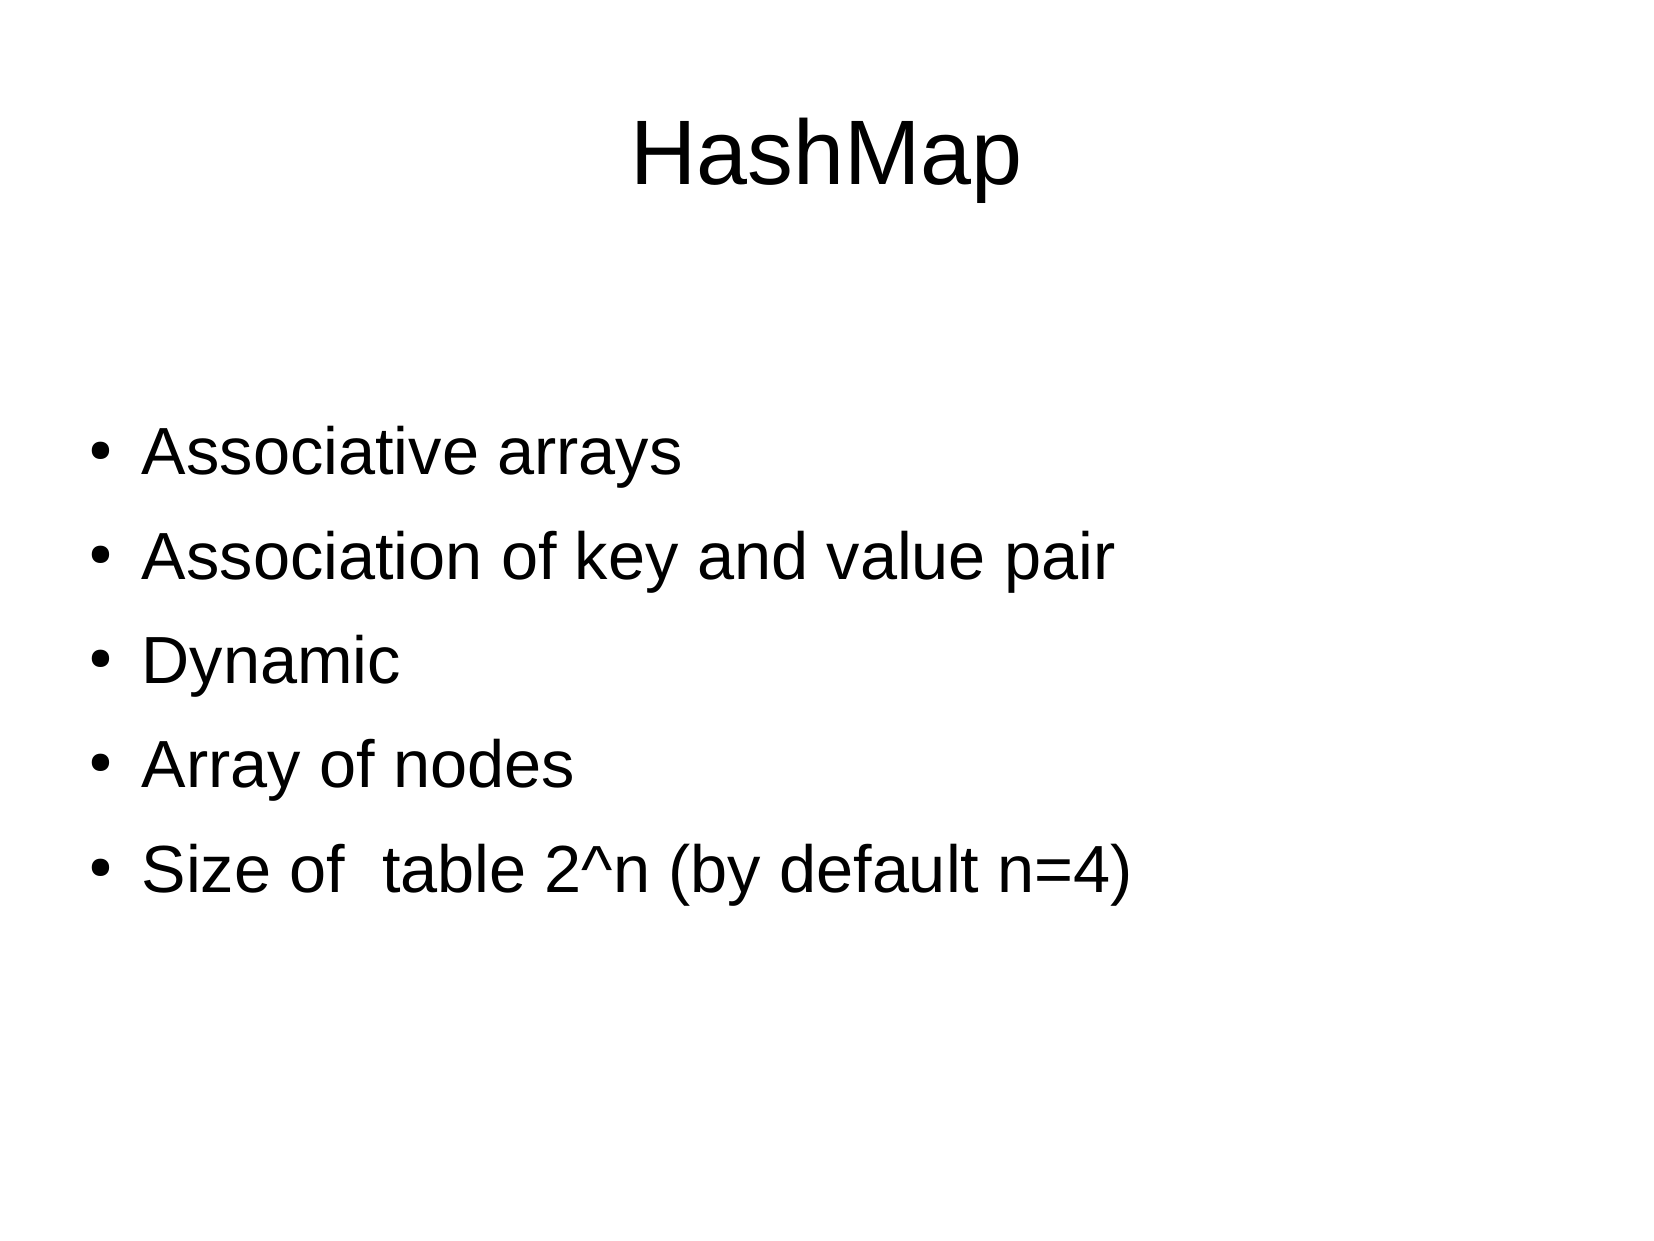

# HashMap
Associative arrays
Association of key and value pair
Dynamic
Array of nodes
Size of table 2^n (by default n=4)